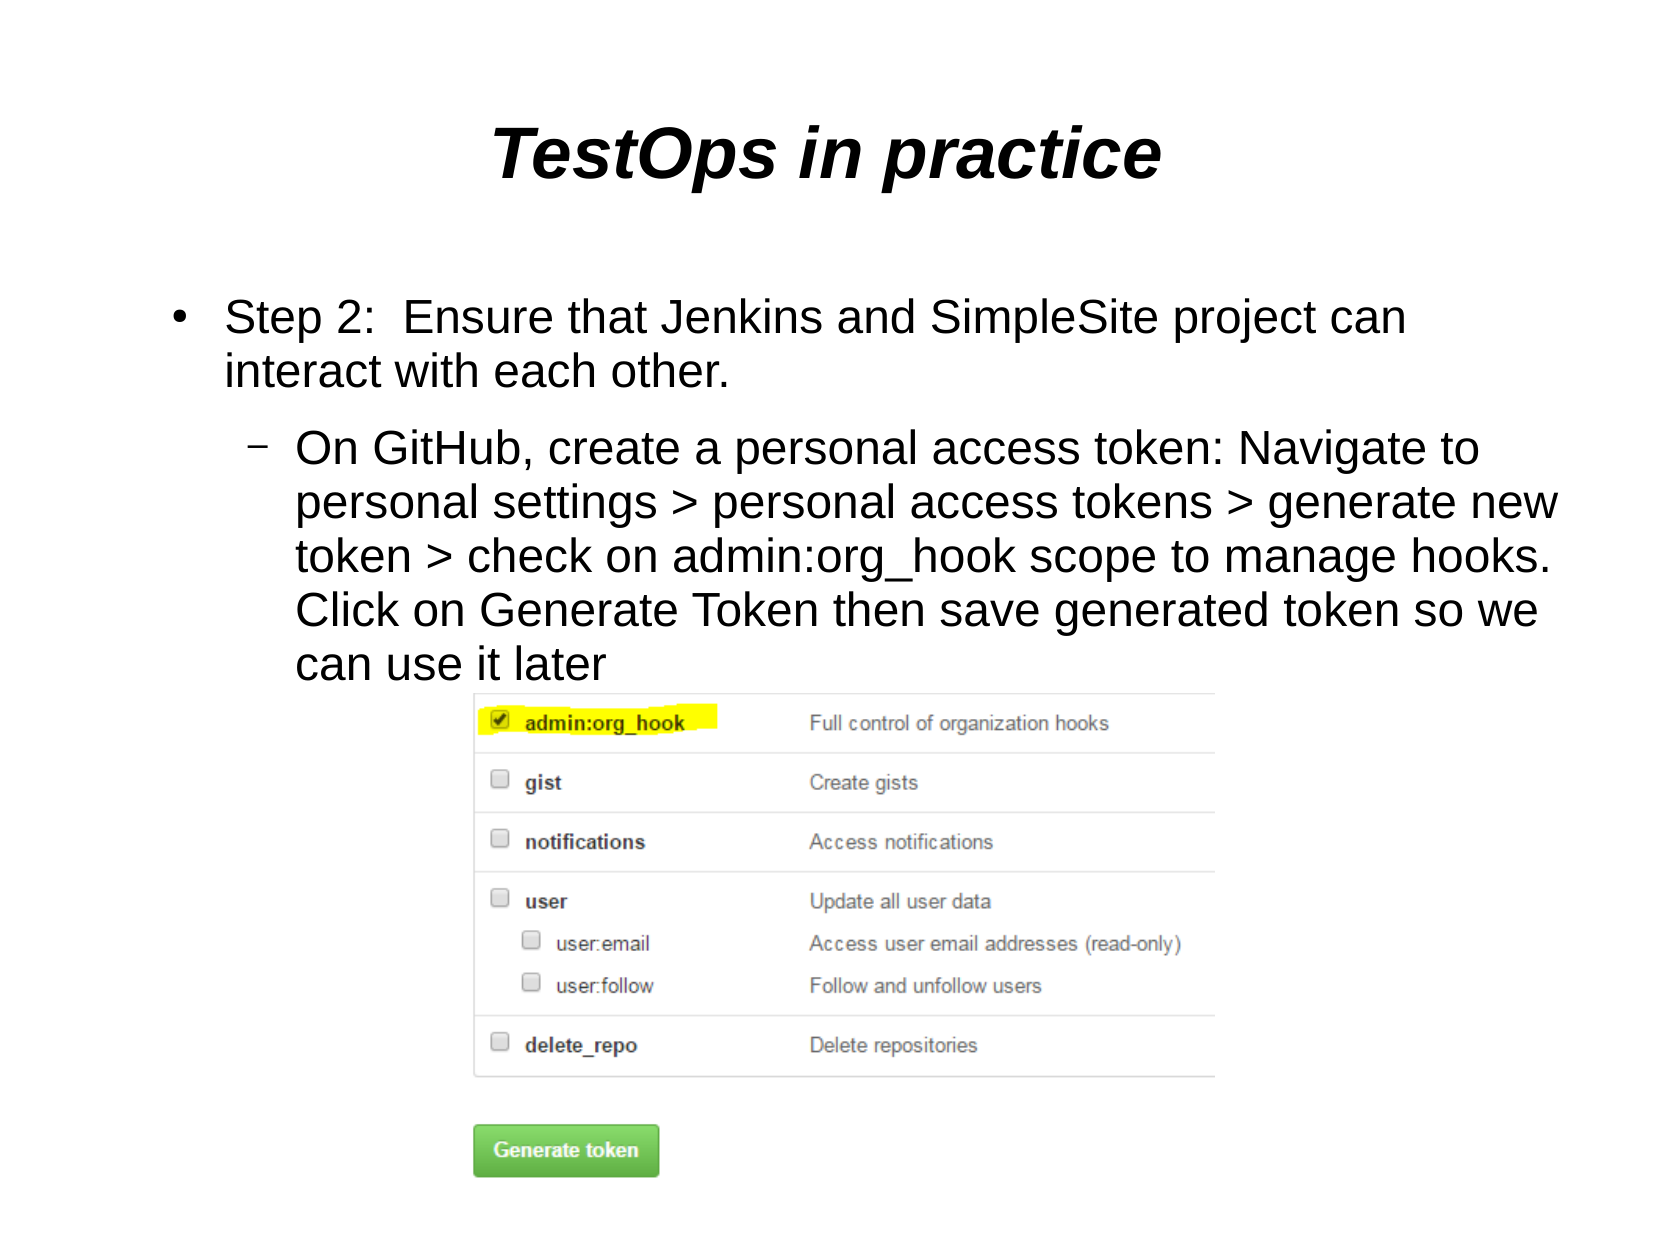

# TestOps in practice
Step 2: Ensure that Jenkins and SimpleSite project can interact with each other.
On GitHub, create a personal access token: Navigate to personal settings > personal access tokens > generate new token > check on admin:org_hook scope to manage hooks. Click on Generate Token then save generated token so we can use it later